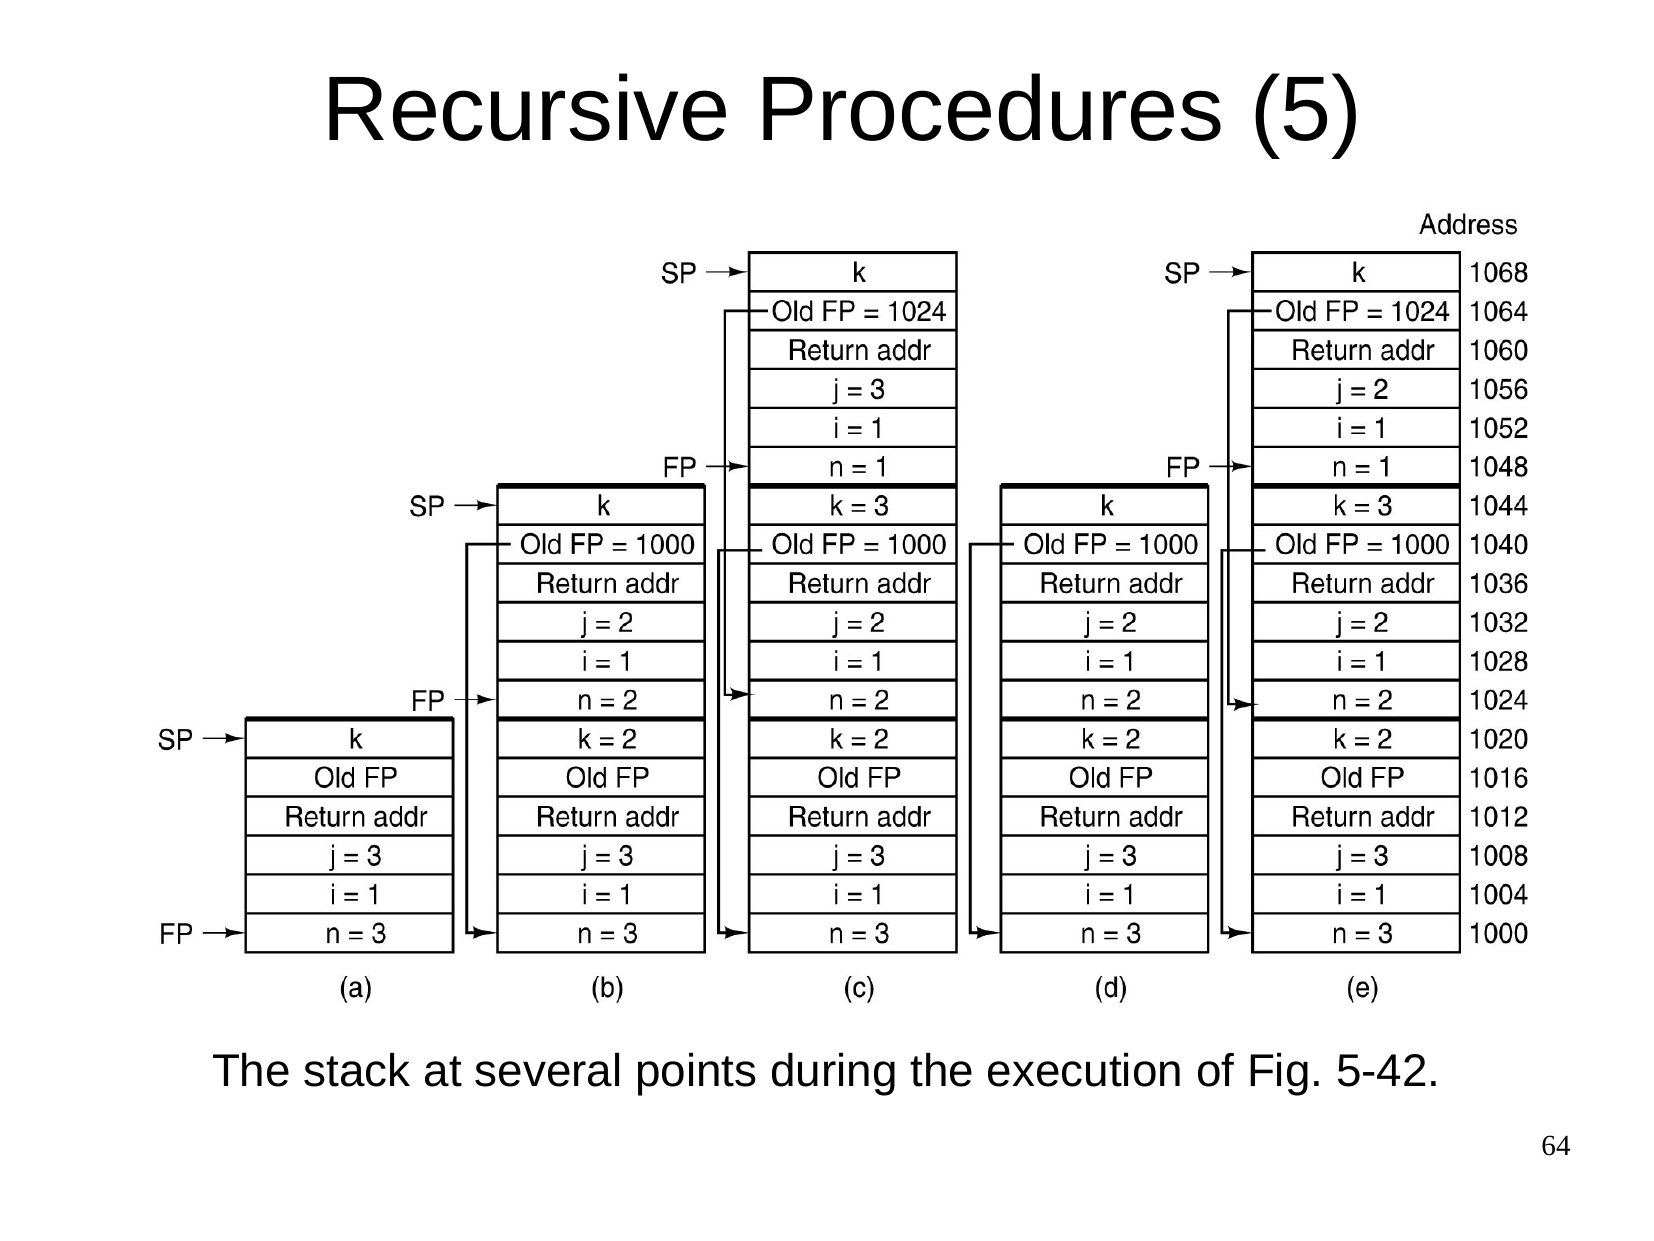

# Recursive Procedures (5)
The stack at several points during the execution of Fig. 5-42.
64